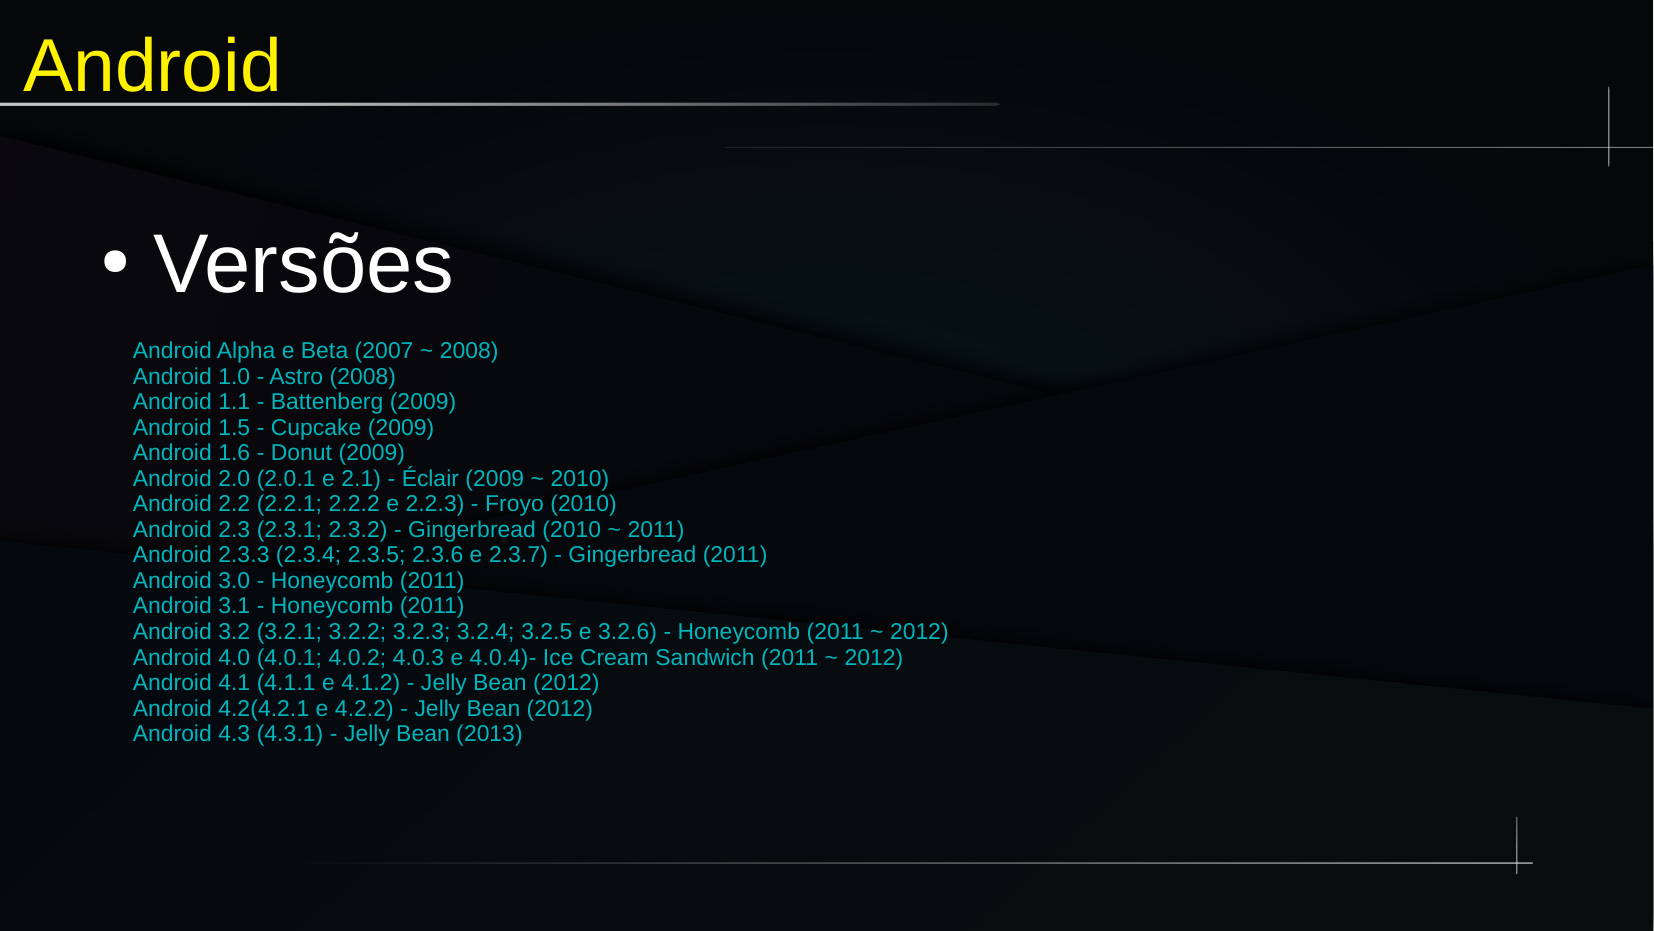

# Android
Versões
Android Alpha e Beta (2007 ~ 2008)
Android 1.0 - Astro (2008)
Android 1.1 - Battenberg (2009)
Android 1.5 - Cupcake (2009)
Android 1.6 - Donut (2009)
Android 2.0 (2.0.1 e 2.1) - Éclair (2009 ~ 2010)
Android 2.2 (2.2.1; 2.2.2 e 2.2.3) - Froyo (2010)
Android 2.3 (2.3.1; 2.3.2) - Gingerbread (2010 ~ 2011)
Android 2.3.3 (2.3.4; 2.3.5; 2.3.6 e 2.3.7) - Gingerbread (2011)
Android 3.0 - Honeycomb (2011)
Android 3.1 - Honeycomb (2011)
Android 3.2 (3.2.1; 3.2.2; 3.2.3; 3.2.4; 3.2.5 e 3.2.6) - Honeycomb (2011 ~ 2012)
Android 4.0 (4.0.1; 4.0.2; 4.0.3 e 4.0.4)- Ice Cream Sandwich (2011 ~ 2012)
Android 4.1 (4.1.1 e 4.1.2) - Jelly Bean (2012)
Android 4.2(4.2.1 e 4.2.2) - Jelly Bean (2012)
Android 4.3 (4.3.1) - Jelly Bean (2013)